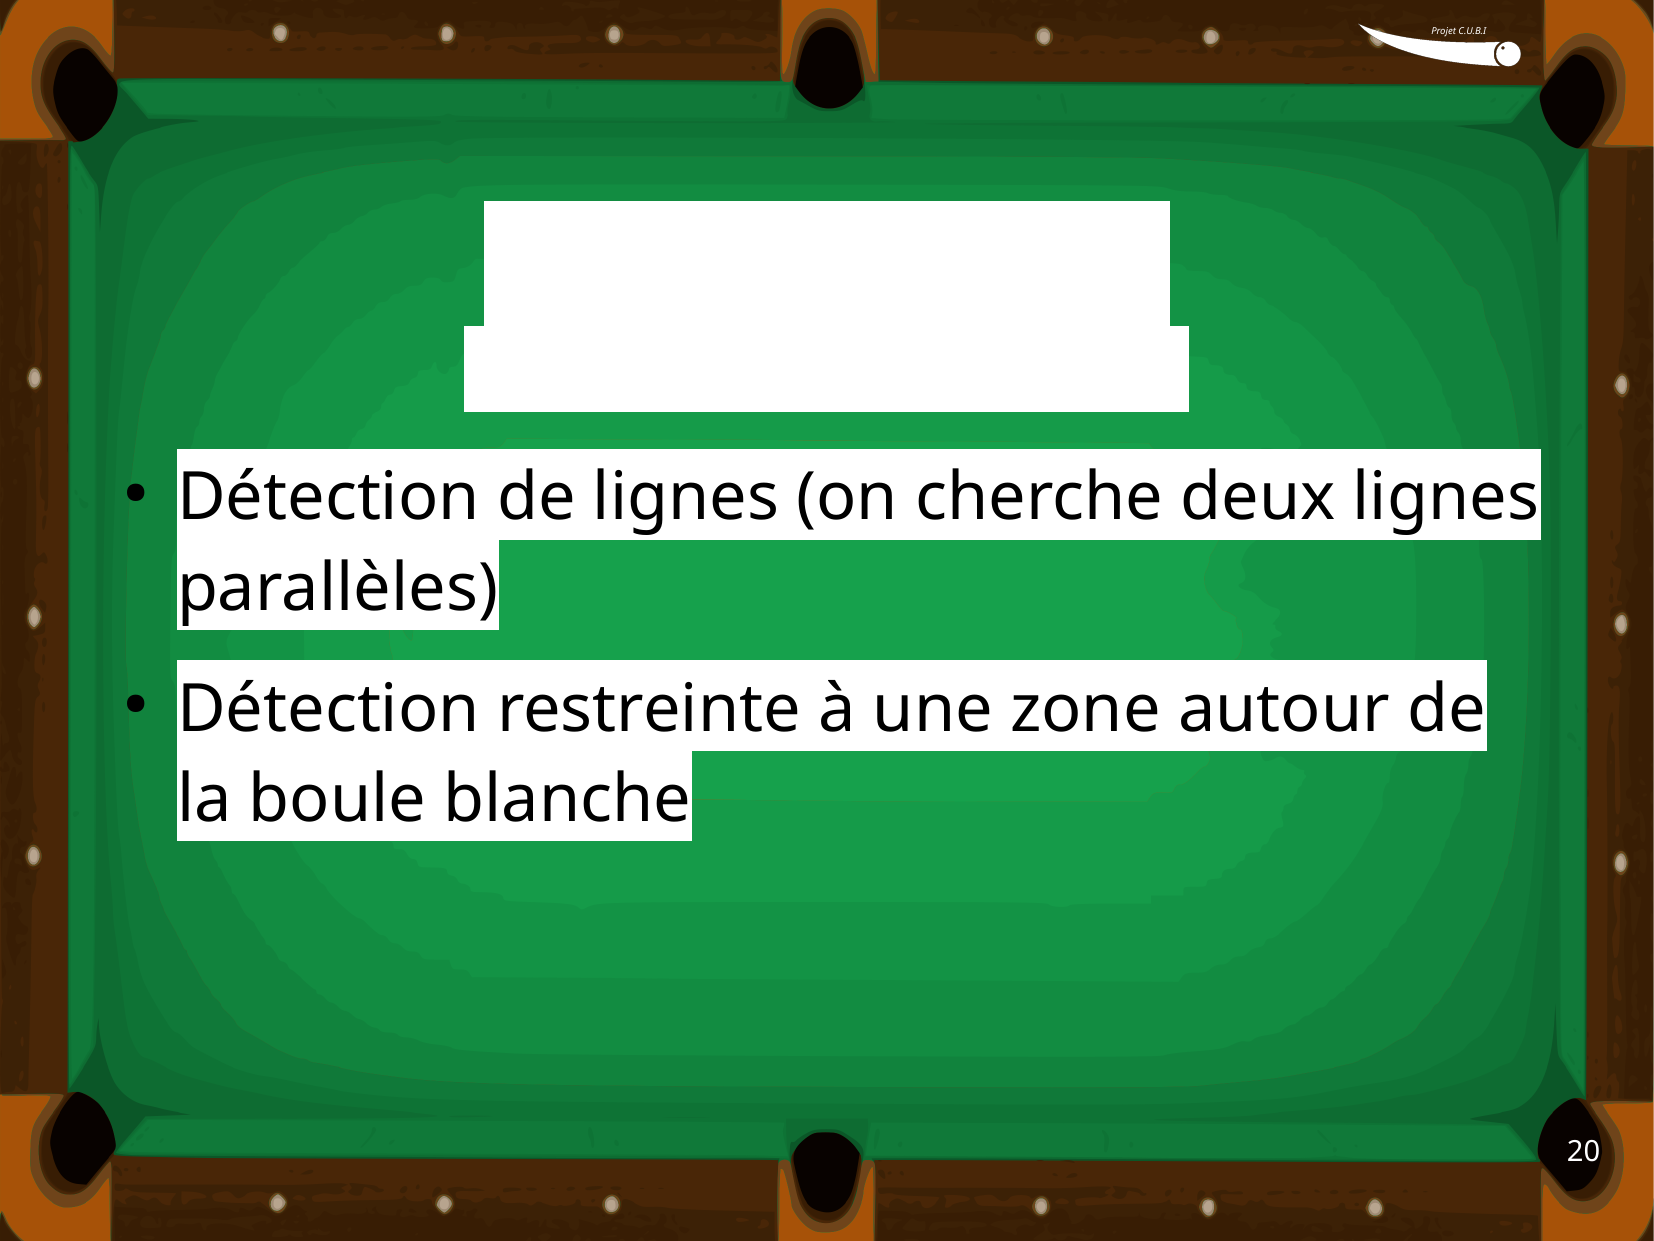

# Développement Détection de la canne (1)
Détection de lignes (on cherche deux lignes parallèles)
Détection restreinte à une zone autour de la boule blanche
20